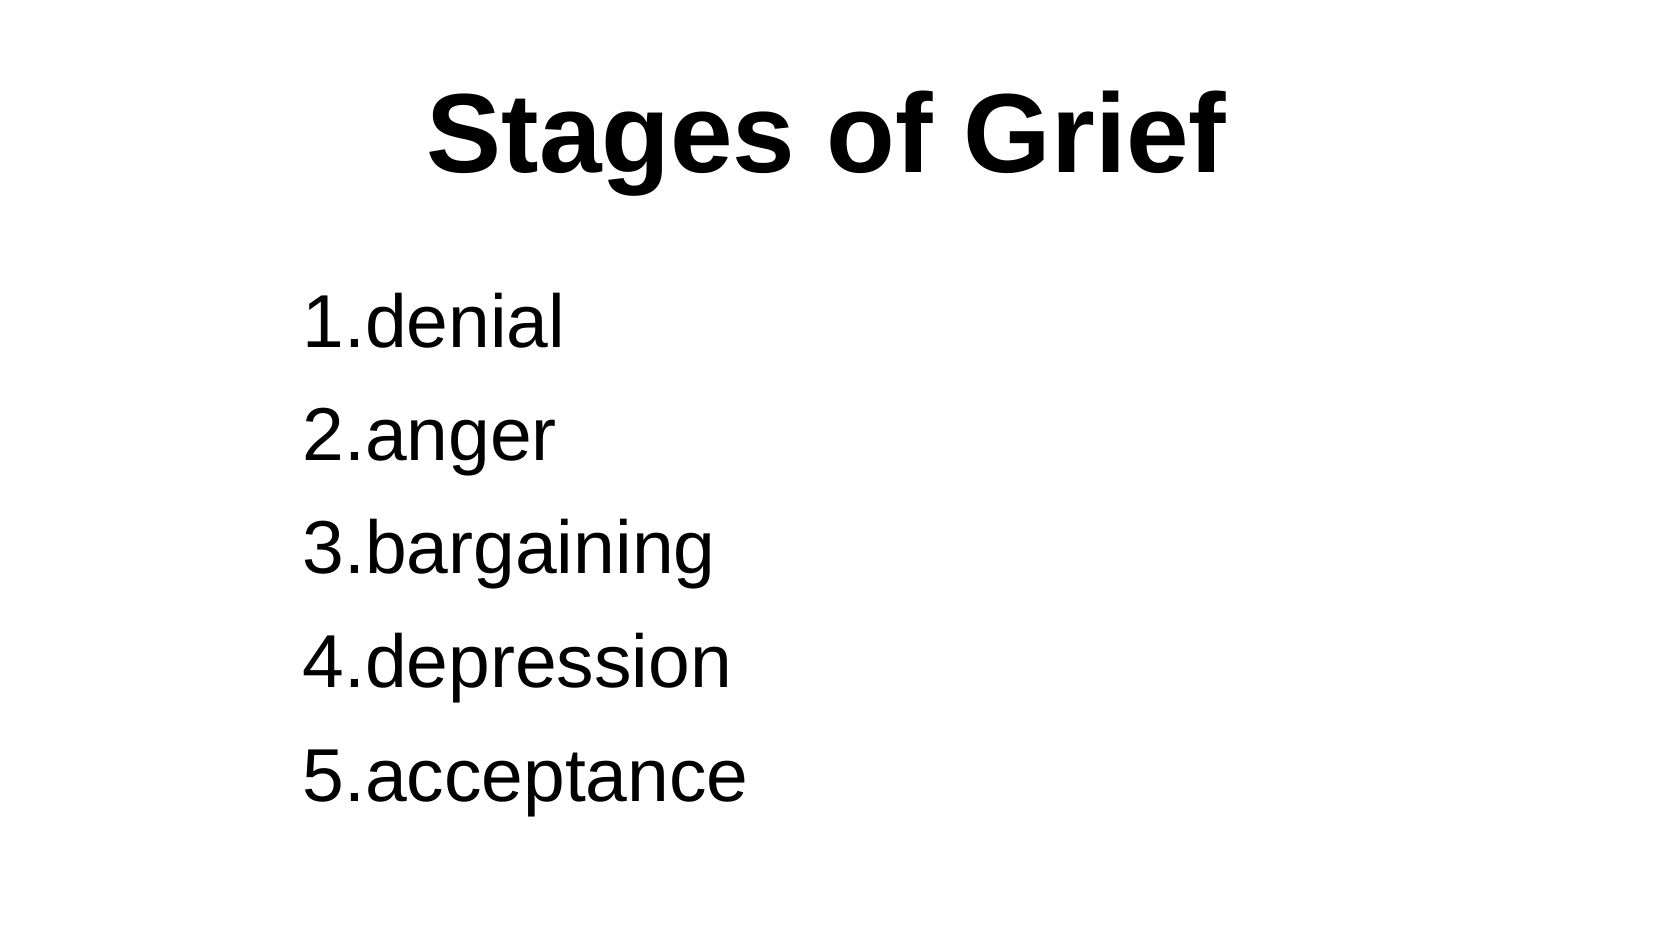

# Stages of Grief
denial
anger
bargaining
depression
acceptance